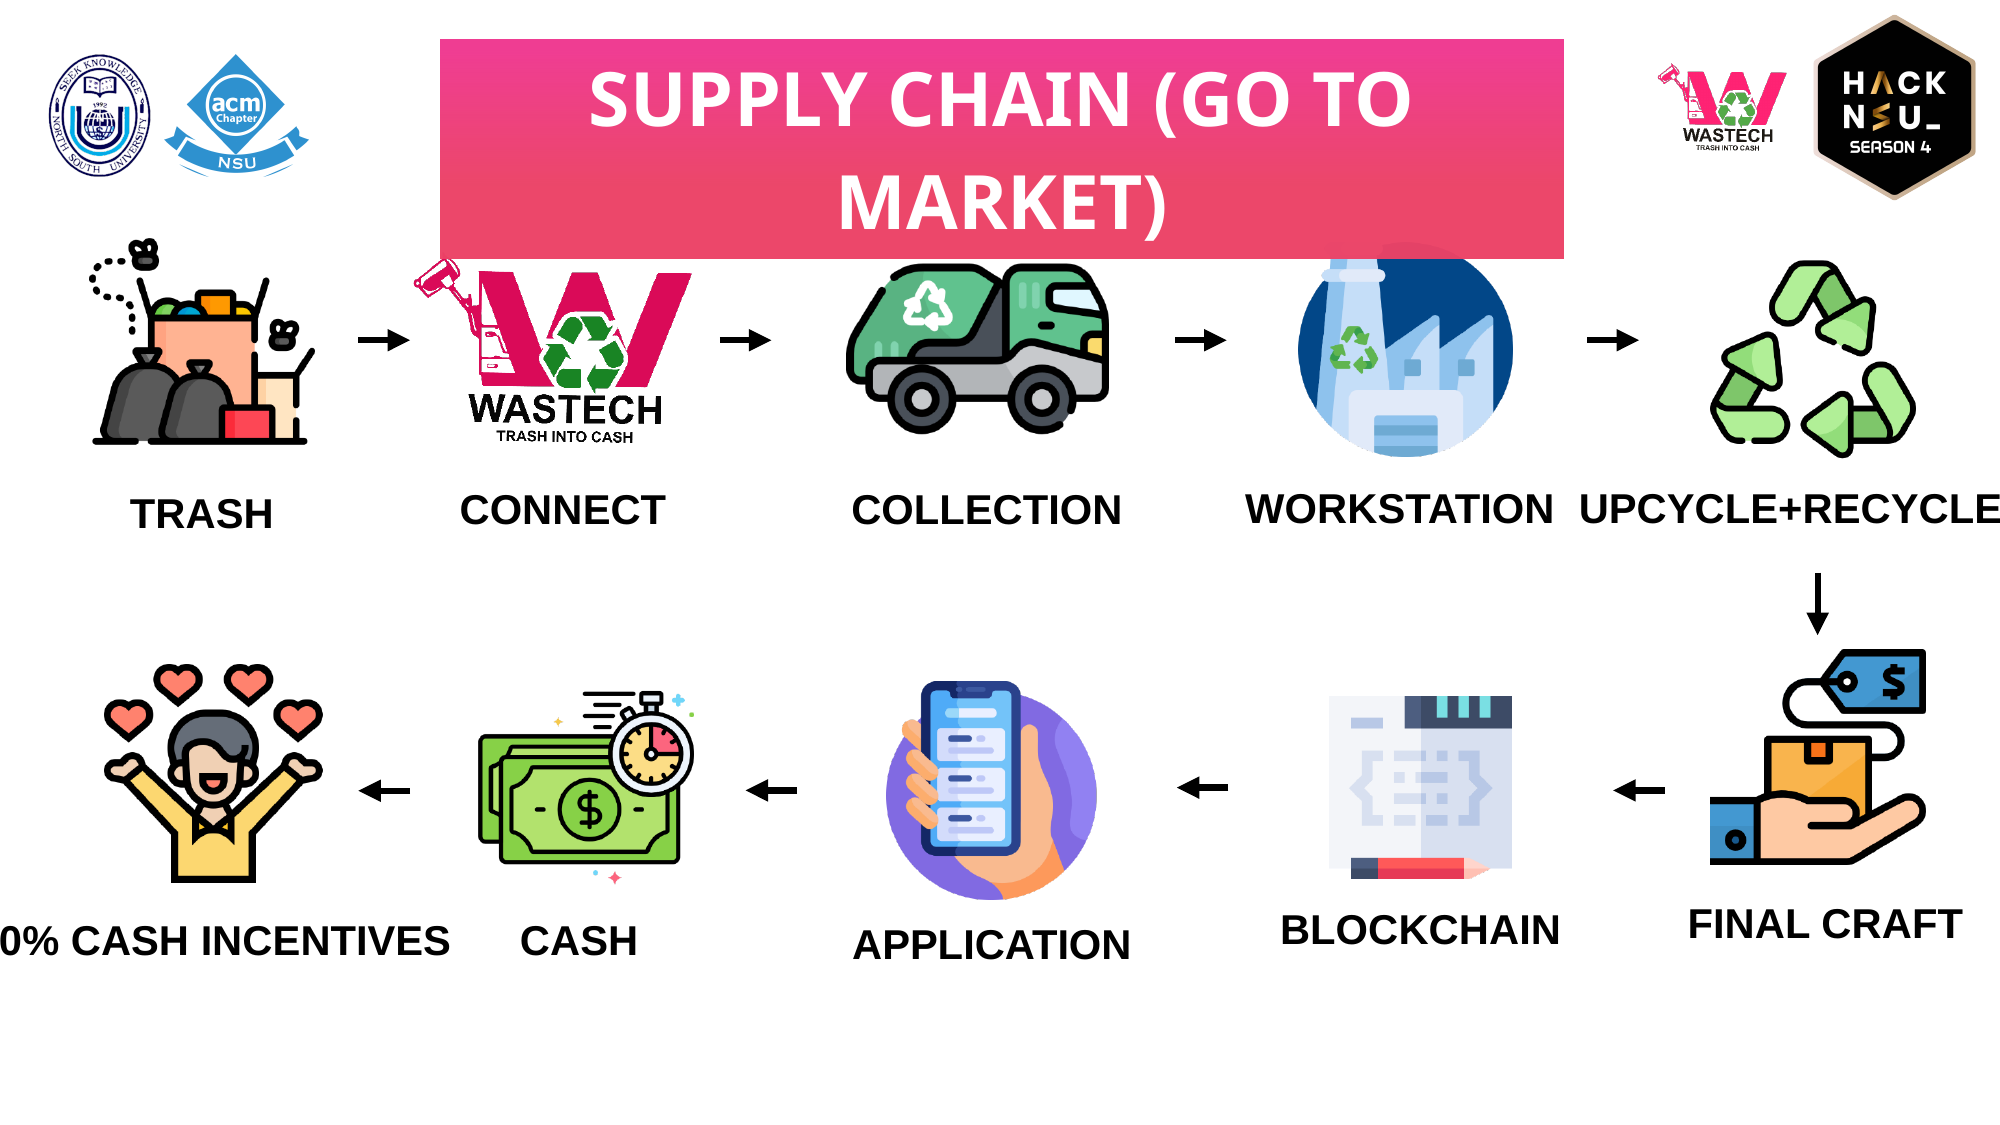

SUPPLY CHAIN (GO TO MARKET)
WORKSTATION
UPCYCLE+RECYCLE
COLLECTION
CONNECT
TRASH
FINAL CRAFT
BLOCKCHAIN
10% CASH INCENTIVES
CASH
APPLICATION